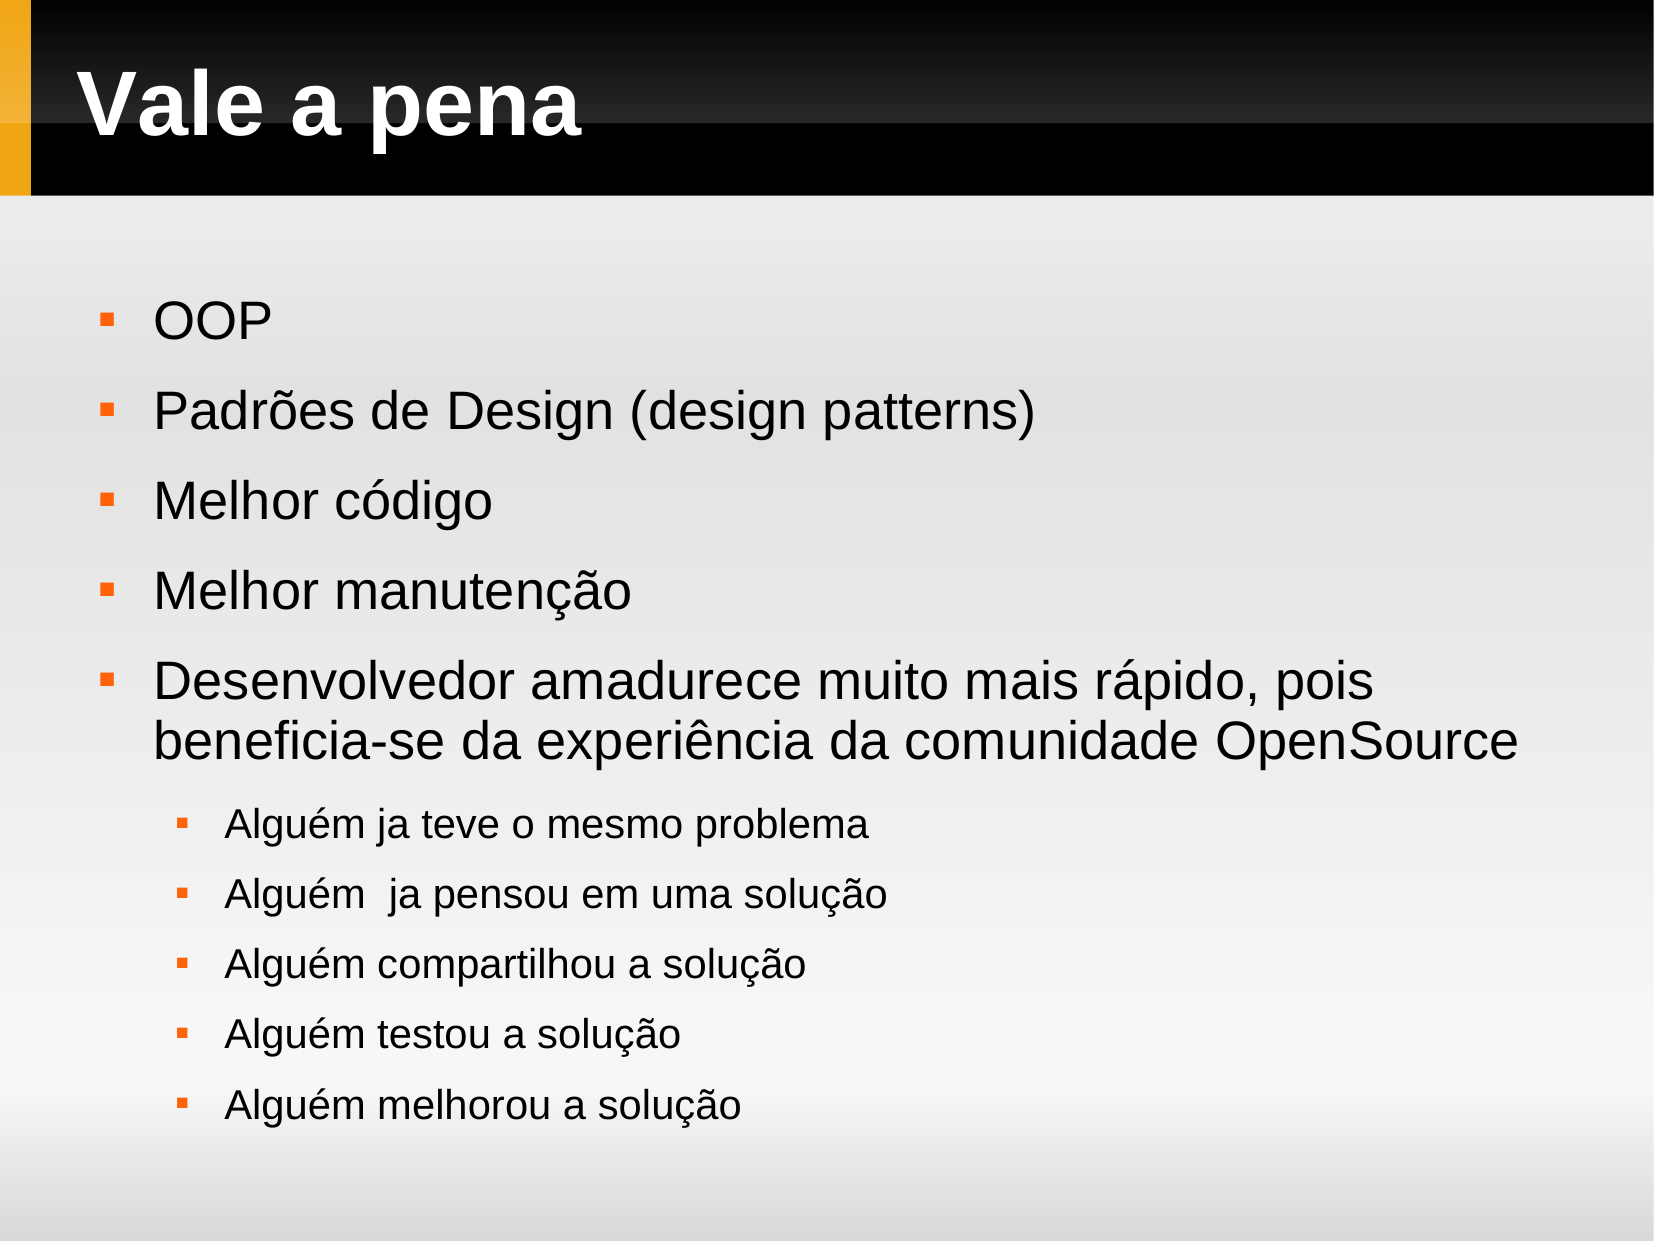

# Vale a pena
OOP
Padrões de Design (design patterns)
Melhor código
Melhor manutenção
Desenvolvedor amadurece muito mais rápido, pois beneficia-se da experiência da comunidade OpenSource
Alguém ja teve o mesmo problema
Alguém ja pensou em uma solução
Alguém compartilhou a solução
Alguém testou a solução
Alguém melhorou a solução